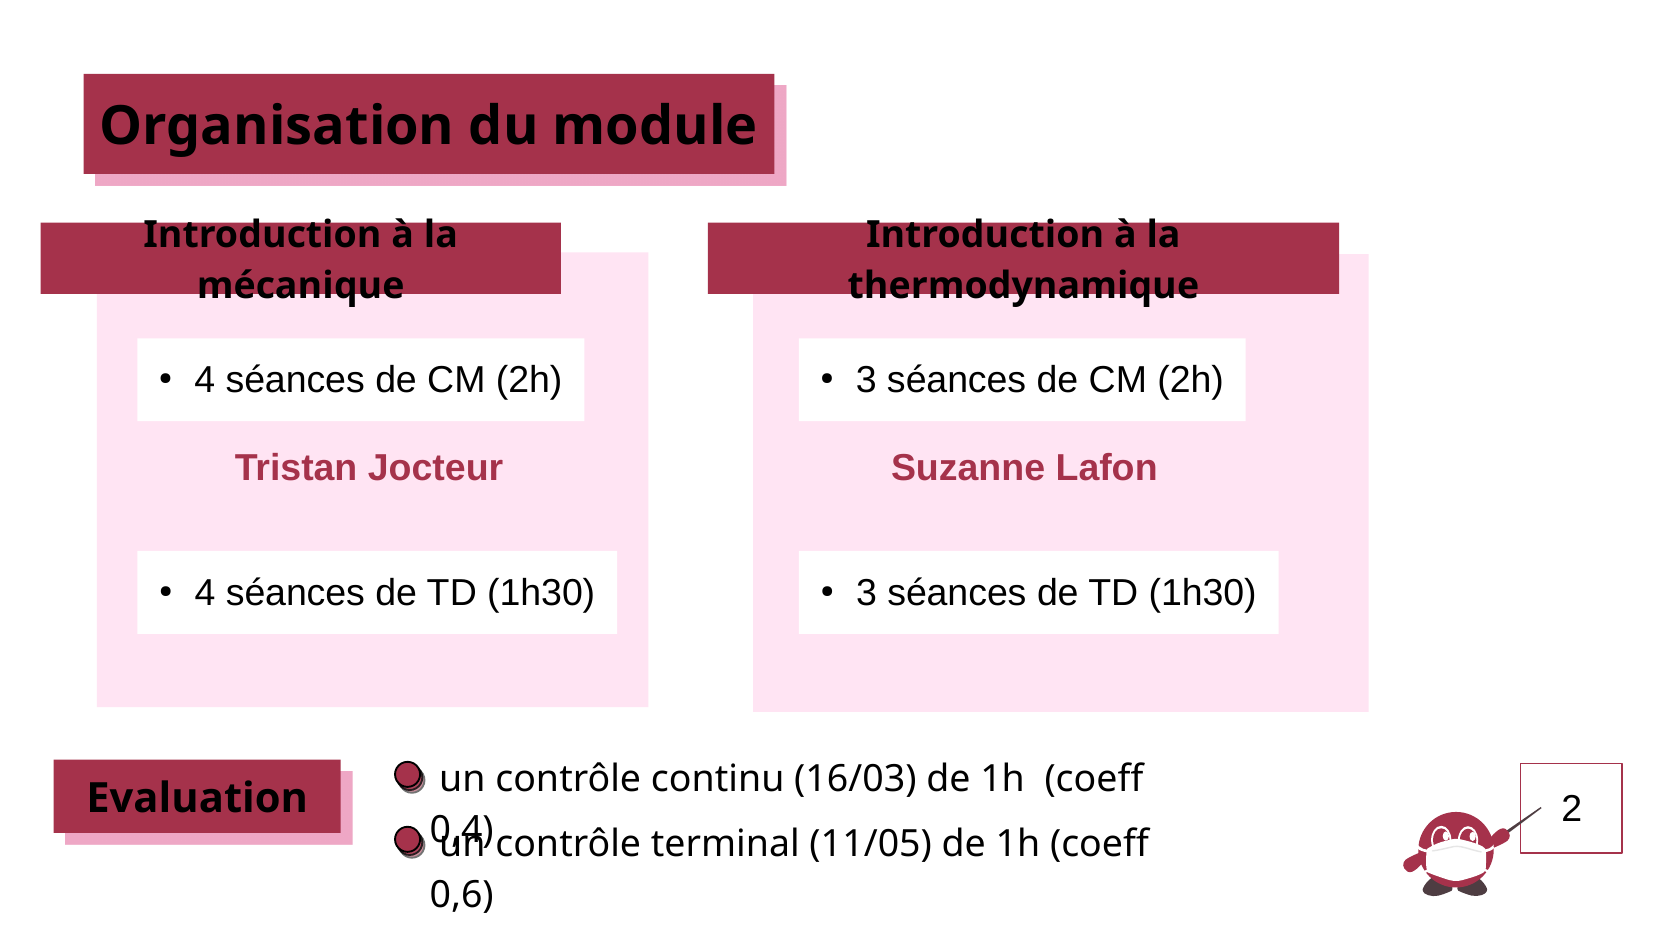

Organisation du module
Introduction à la mécanique
Introduction à la thermodynamique
4 séances de CM (2h)
3 séances de CM (2h)
Tristan Jocteur
Suzanne Lafon
4 séances de TD (1h30)
3 séances de TD (1h30)
 un contrôle continu (16/03) de 1h (coeff 0,4)
Evaluation
 un contrôle terminal (11/05) de 1h (coeff 0,6)